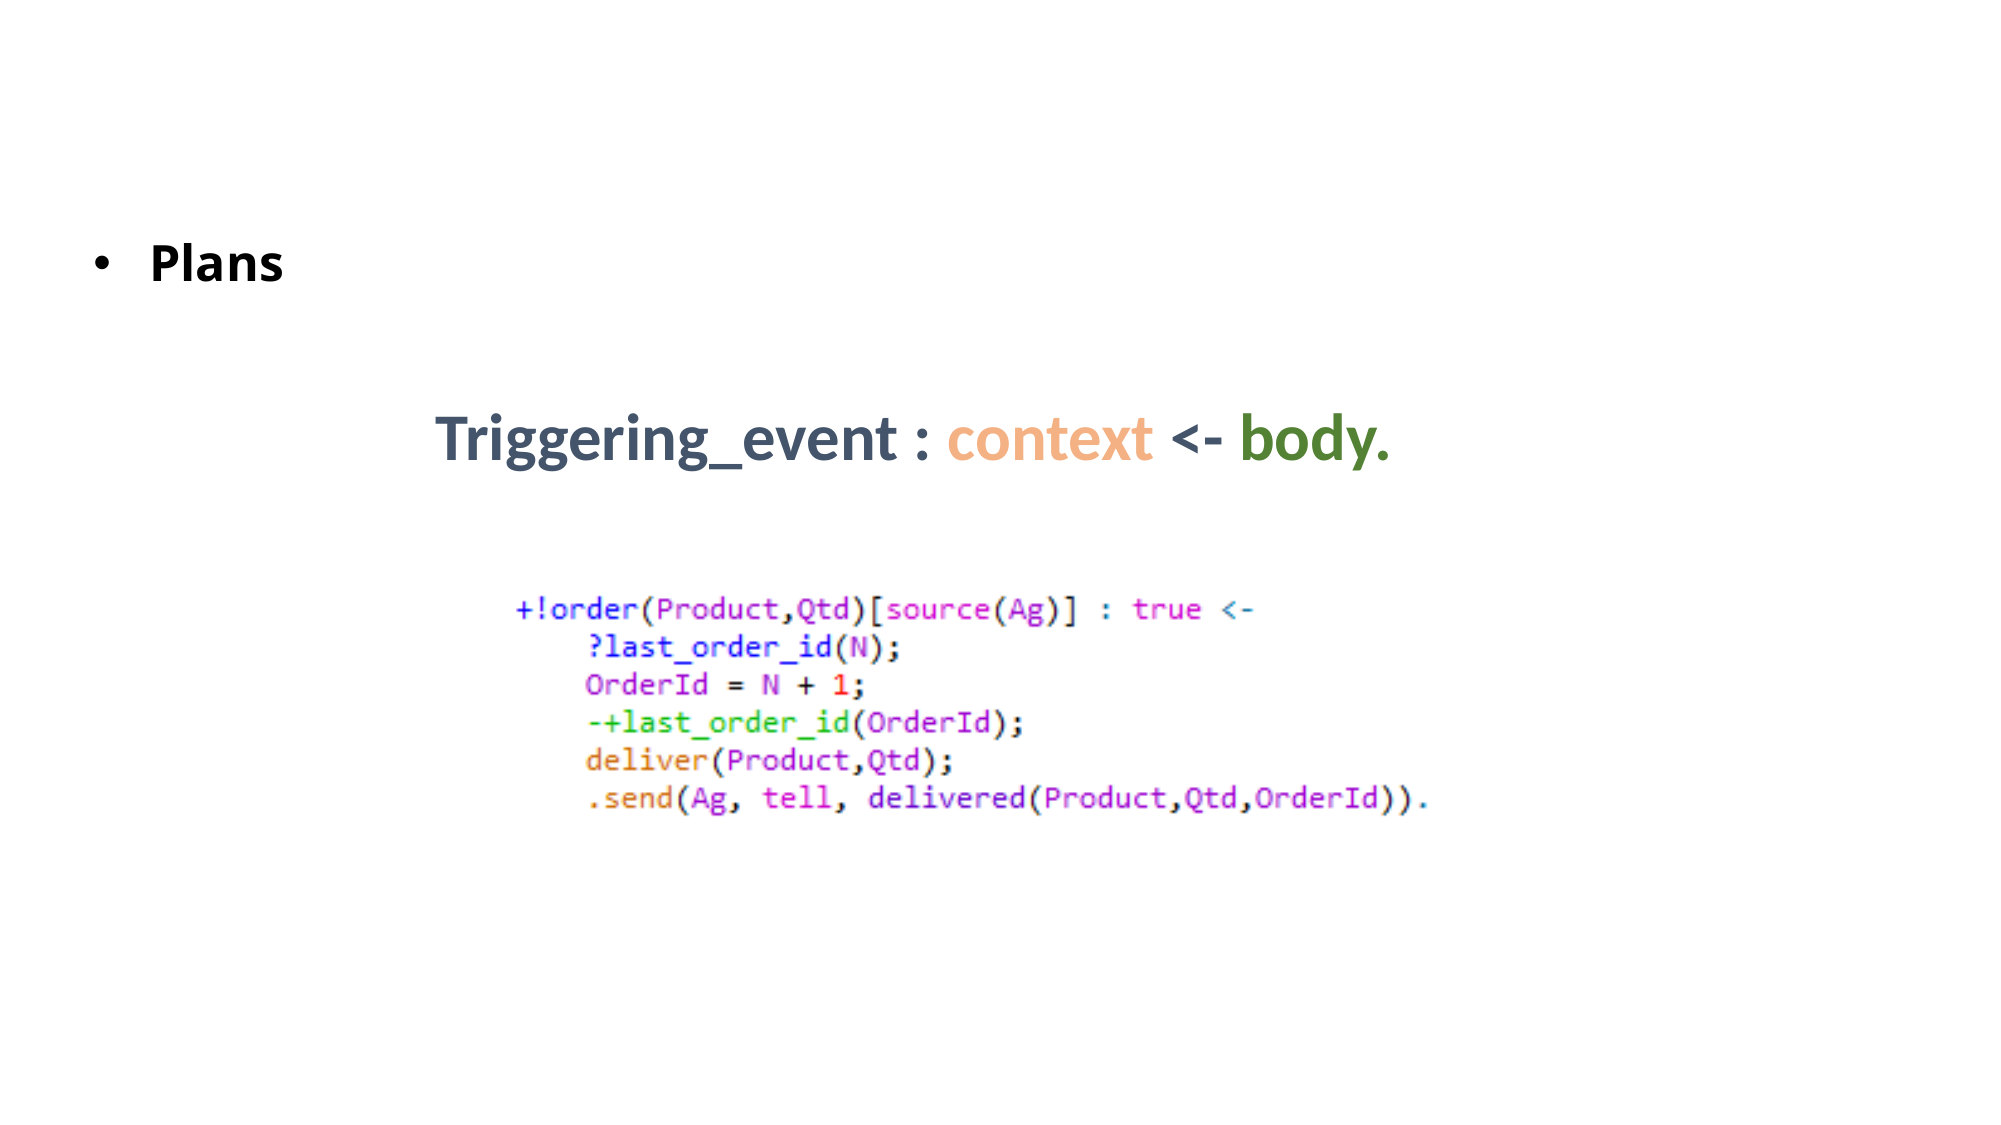

Jason
Plans
Triggering_event : context <- body.